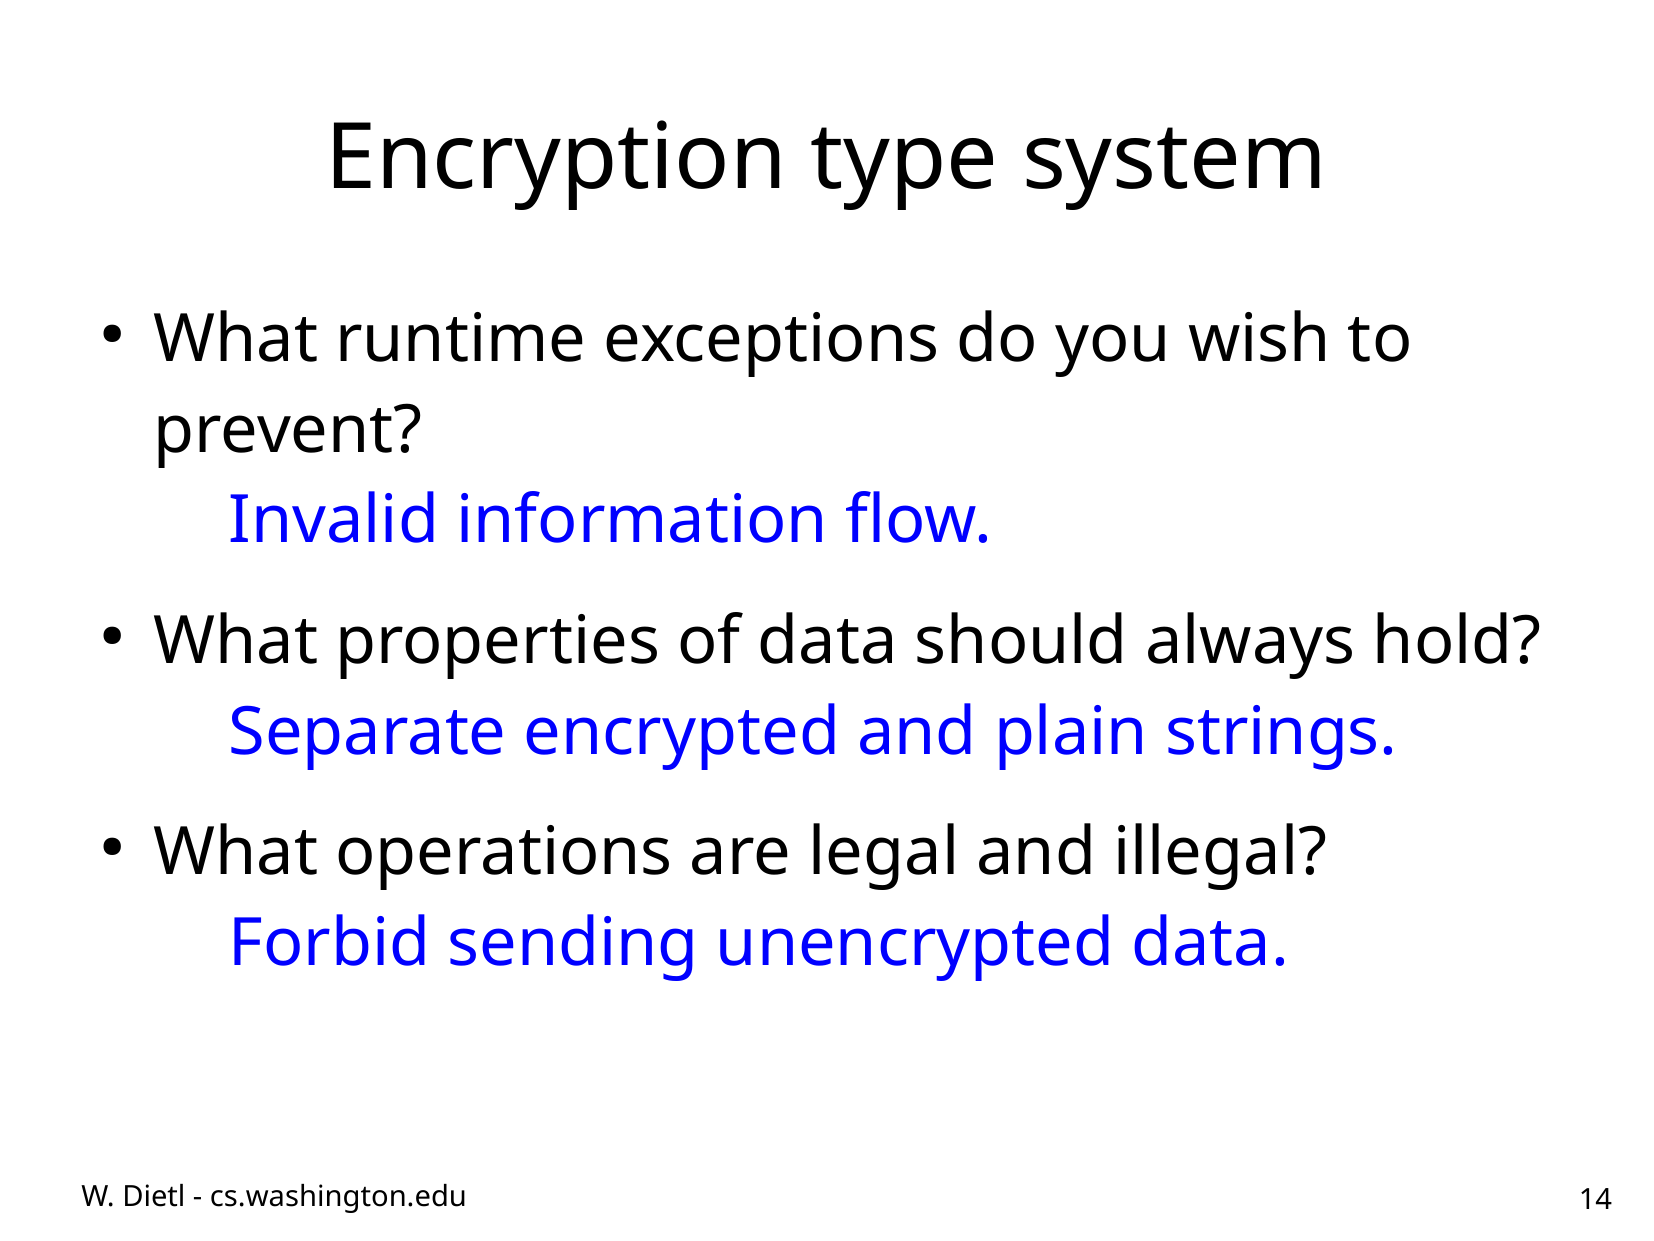

# Encryption type system
What runtime exceptions do you wish to prevent?
	Invalid information flow.
What properties of data should always hold?
	Separate encrypted and plain strings.
What operations are legal and illegal?
	Forbid sending unencrypted data.
W. Dietl - cs.washington.edu
14